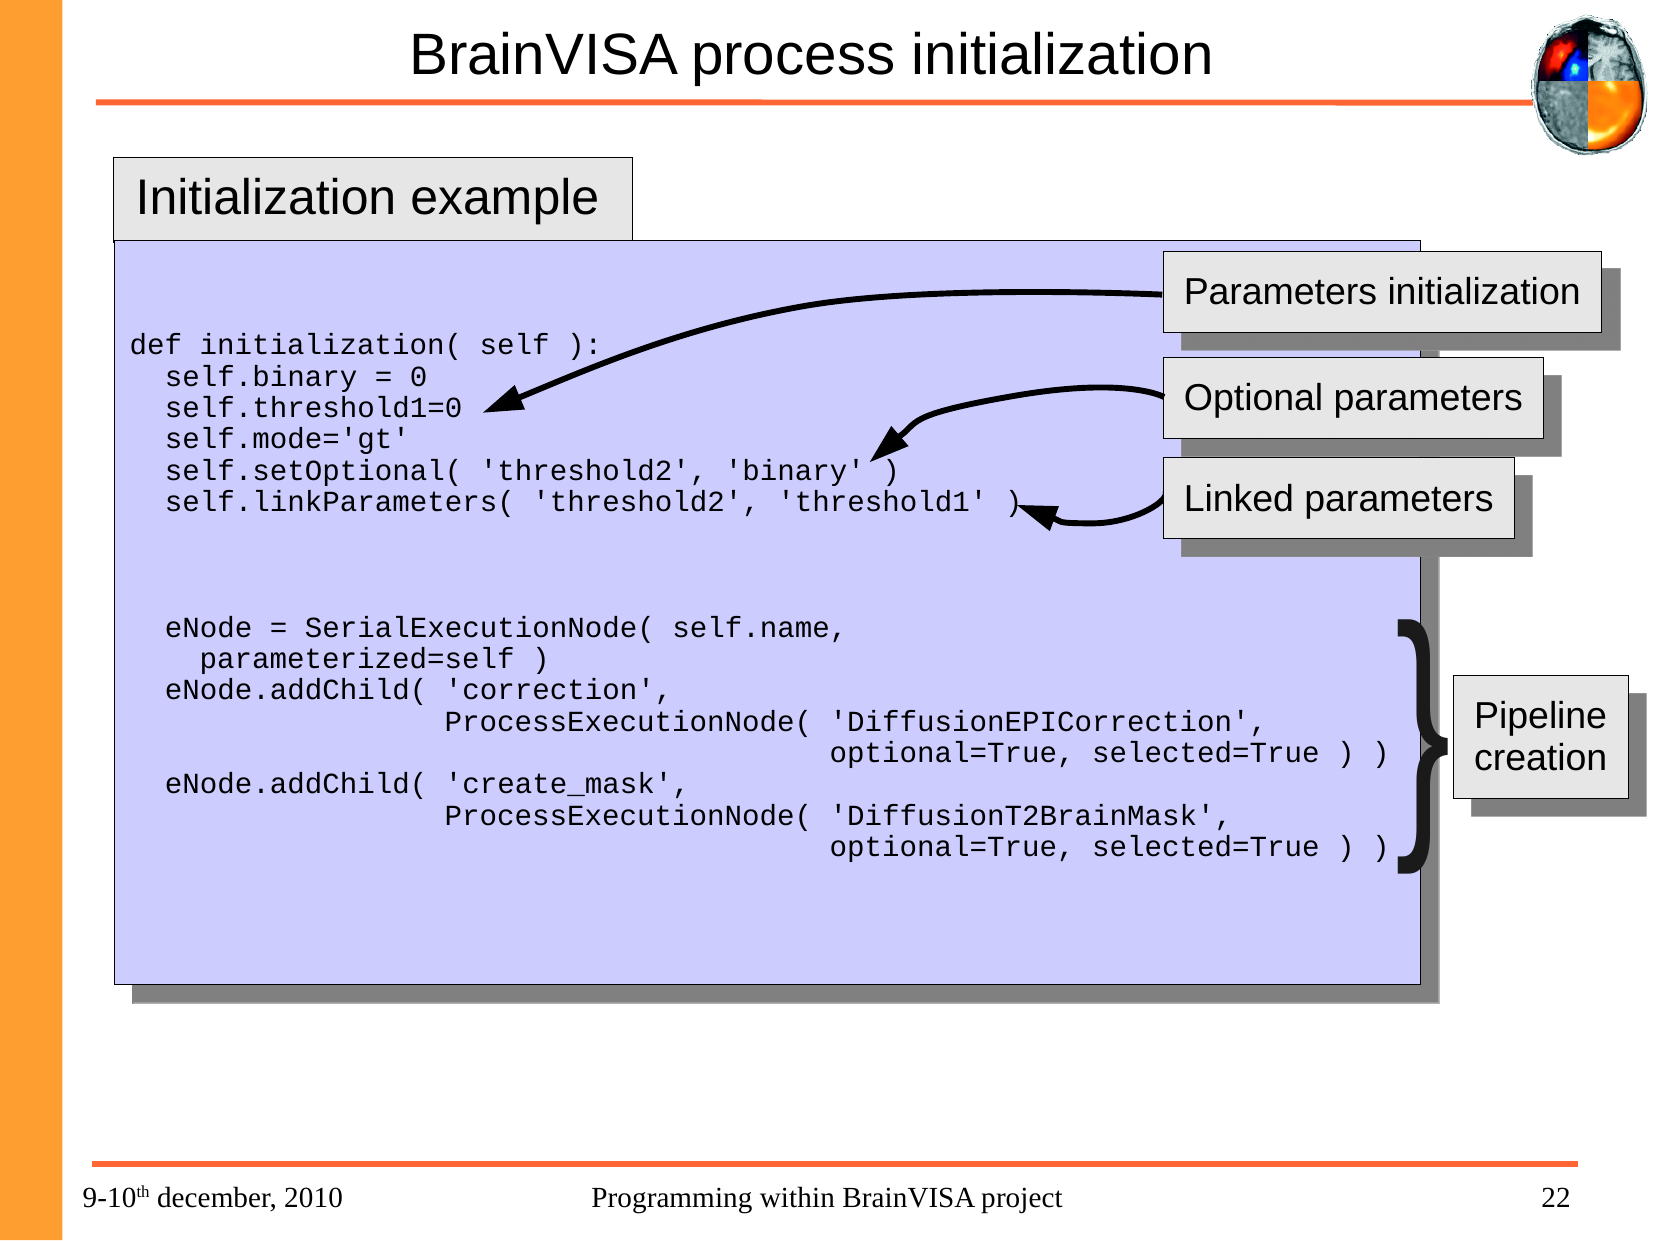

# BrainVISA process initialization
Initialization example
def initialization( self ):
 self.binary = 0
 self.threshold1=0
 self.mode='gt'
 self.setOptional( 'threshold2', 'binary' )
 self.linkParameters( 'threshold2', 'threshold1' )
 eNode = SerialExecutionNode( self.name,
 parameterized=self )
 eNode.addChild( 'correction',
 ProcessExecutionNode( 'DiffusionEPICorrection',
 optional=True, selected=True ) )
 eNode.addChild( 'create_mask',
 ProcessExecutionNode( 'DiffusionT2BrainMask',
 optional=True, selected=True ) )
Parameters initialization
Optional parameters
Linked parameters
Pipeline
creation
22